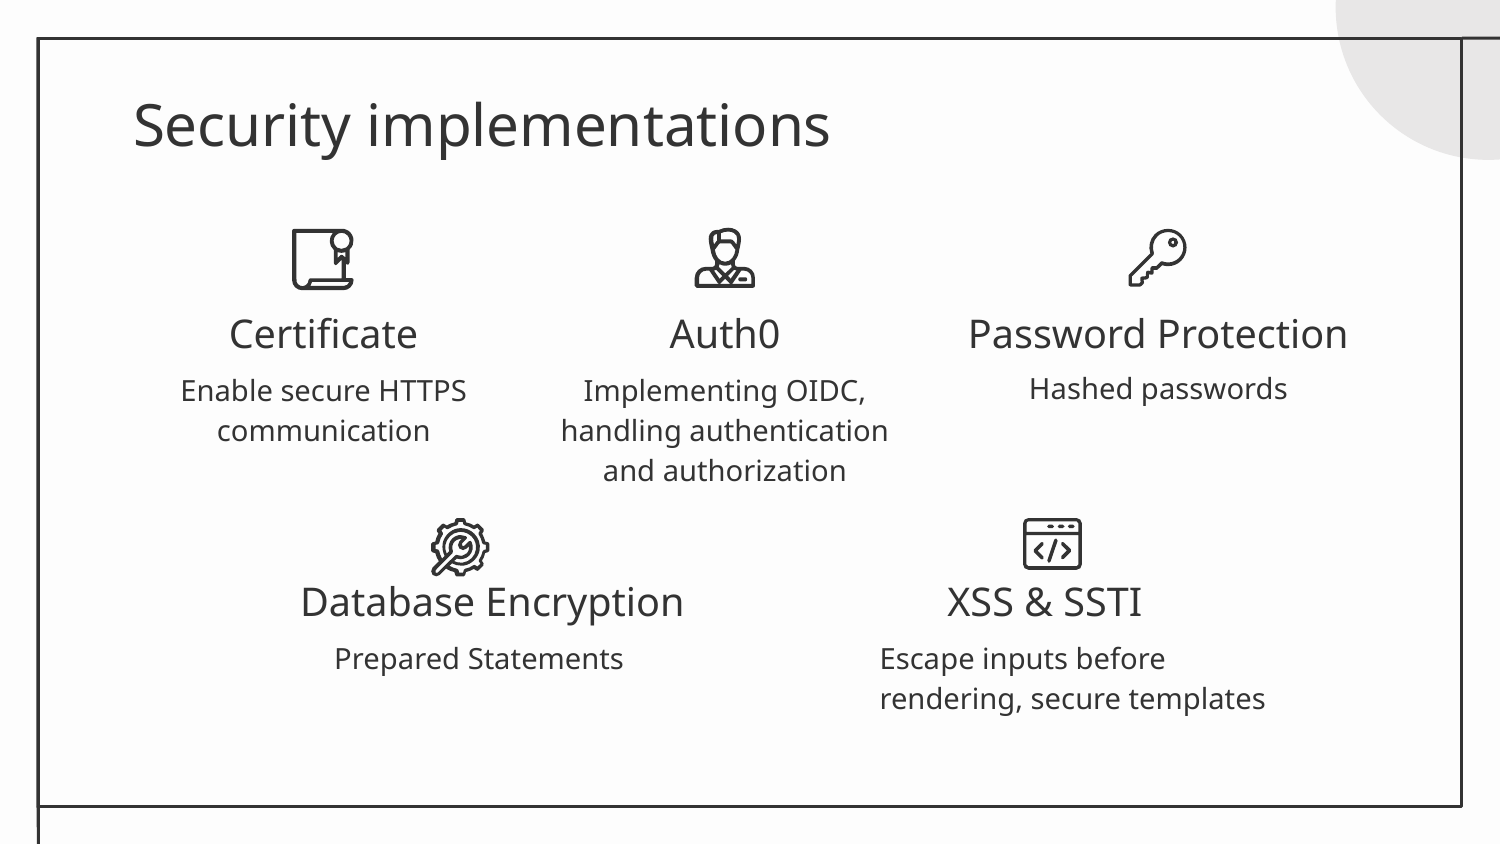

# Security implementations
Certificate
Auth0
Password Protection
Hashed passwords
Enable secure HTTPS communication
Implementing OIDC, handling authentication and authorization
Database Encryption
XSS & SSTI
Prepared Statements
Escape inputs before rendering, secure templates